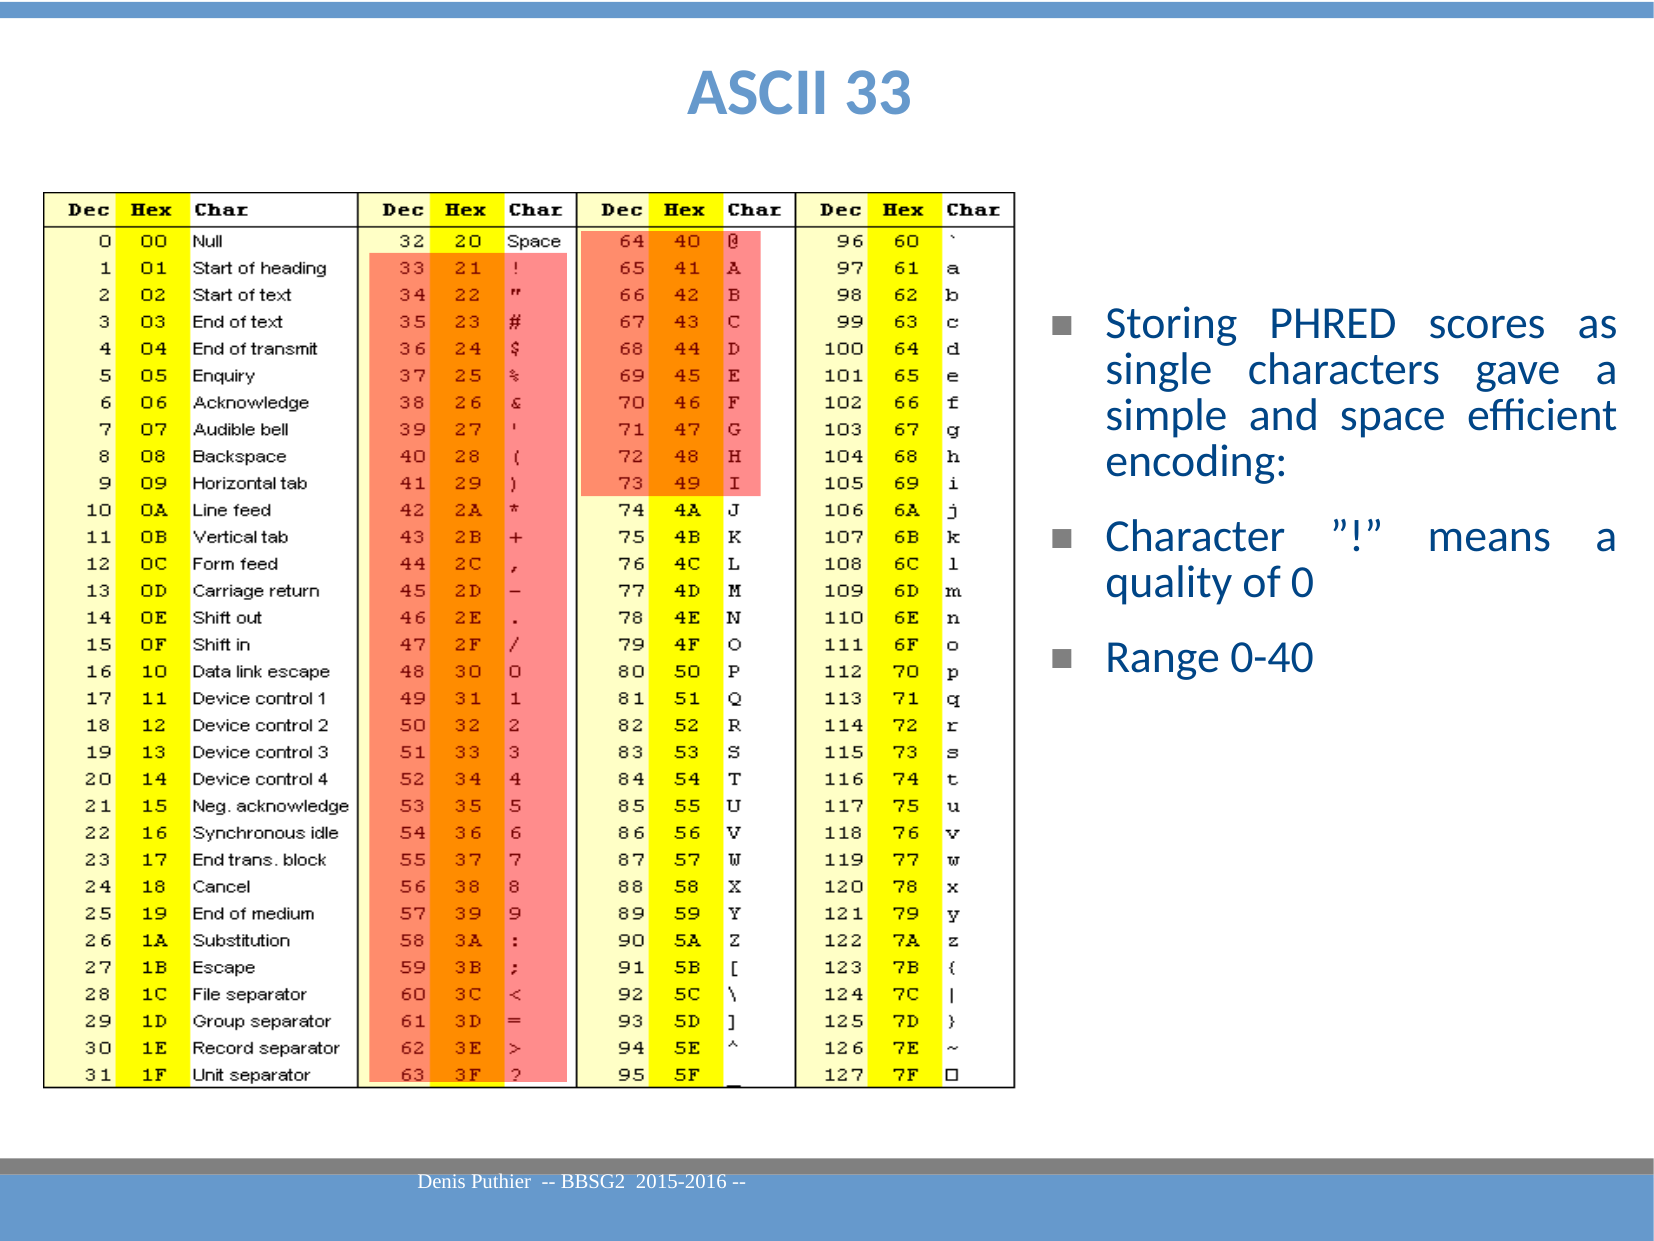

# ASCII 33
Storing PHRED scores as single characters gave a simple and space efficient encoding:
Character ”!” means a quality of 0
Range 0-40